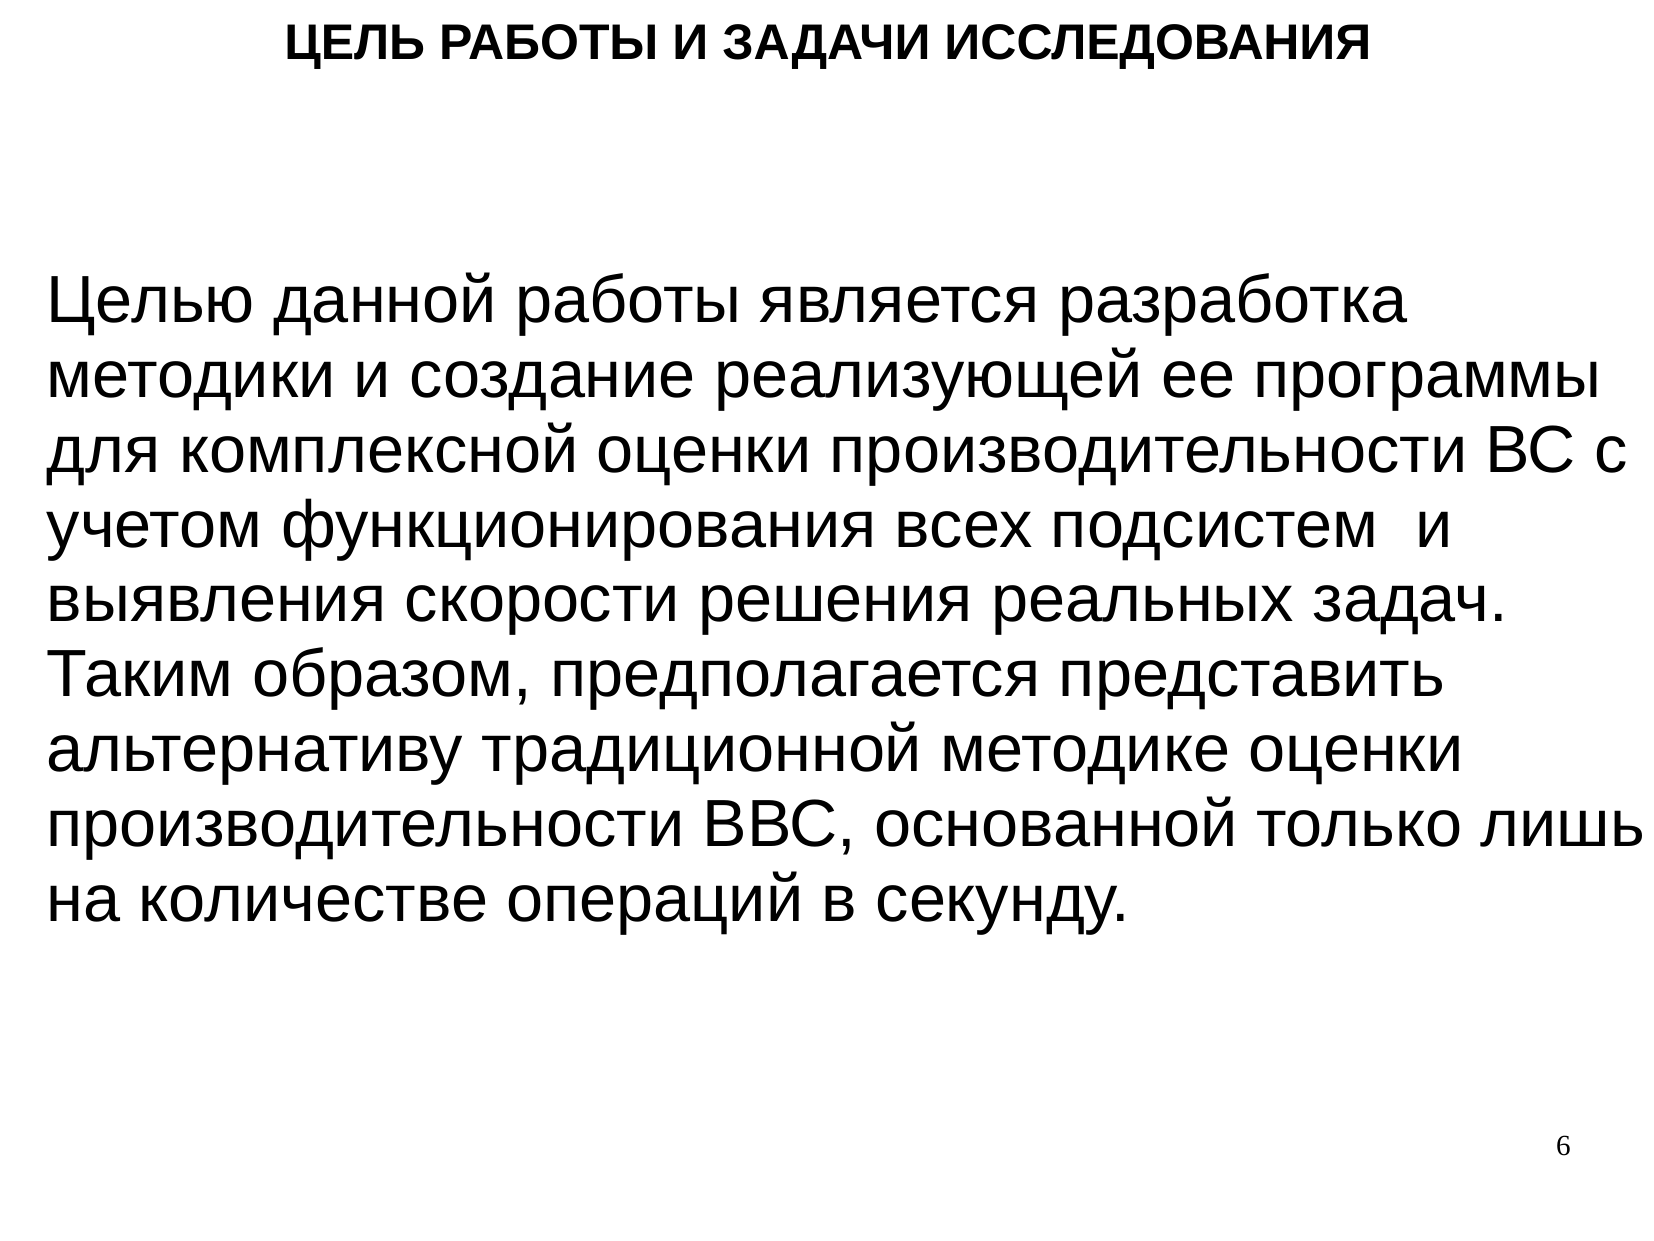

# ЦЕЛЬ РАБОТЫ И ЗАДАЧИ ИССЛЕДОВАНИЯ
Целью данной работы является разработка методики и создание реализующей ее программы для комплексной оценки производительности ВС с учетом функционирования всех подсистем и выявления скорости решения реальных задач. Таким образом, предполагается представить альтернативу традиционной методике оценки производительности ВВС, основанной только лишь на количестве операций в секунду.
6